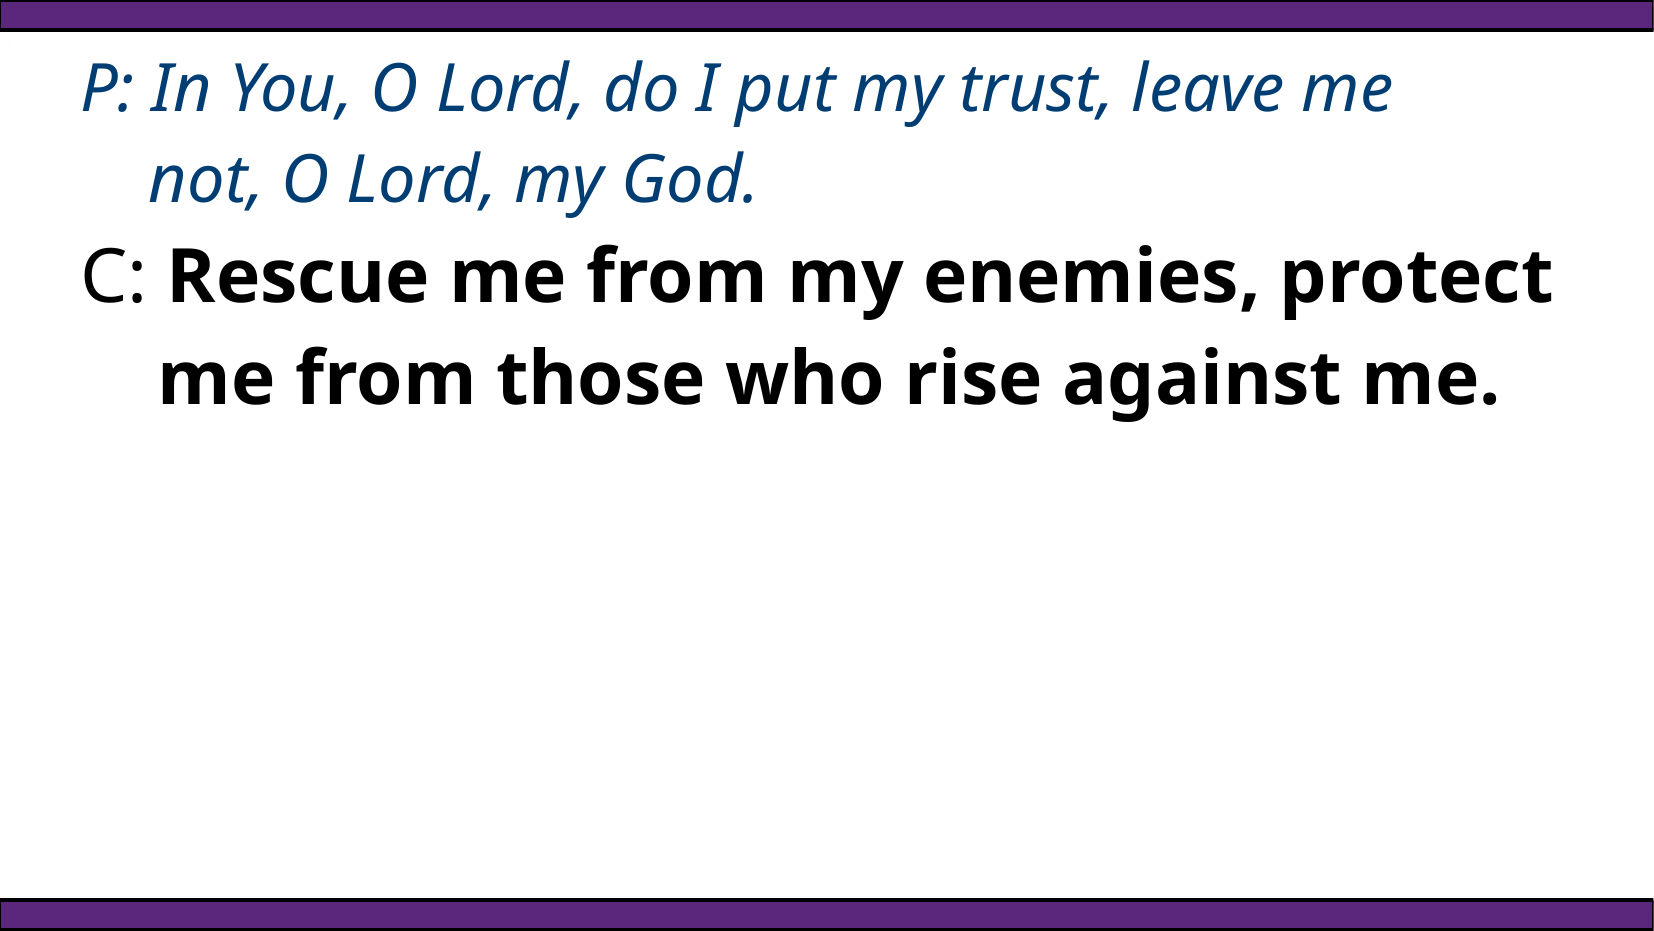

P: In You, O Lord, do I put my trust, leave me
 not, O Lord, my God.
C: Rescue me from my enemies, protect
 me from those who rise against me.